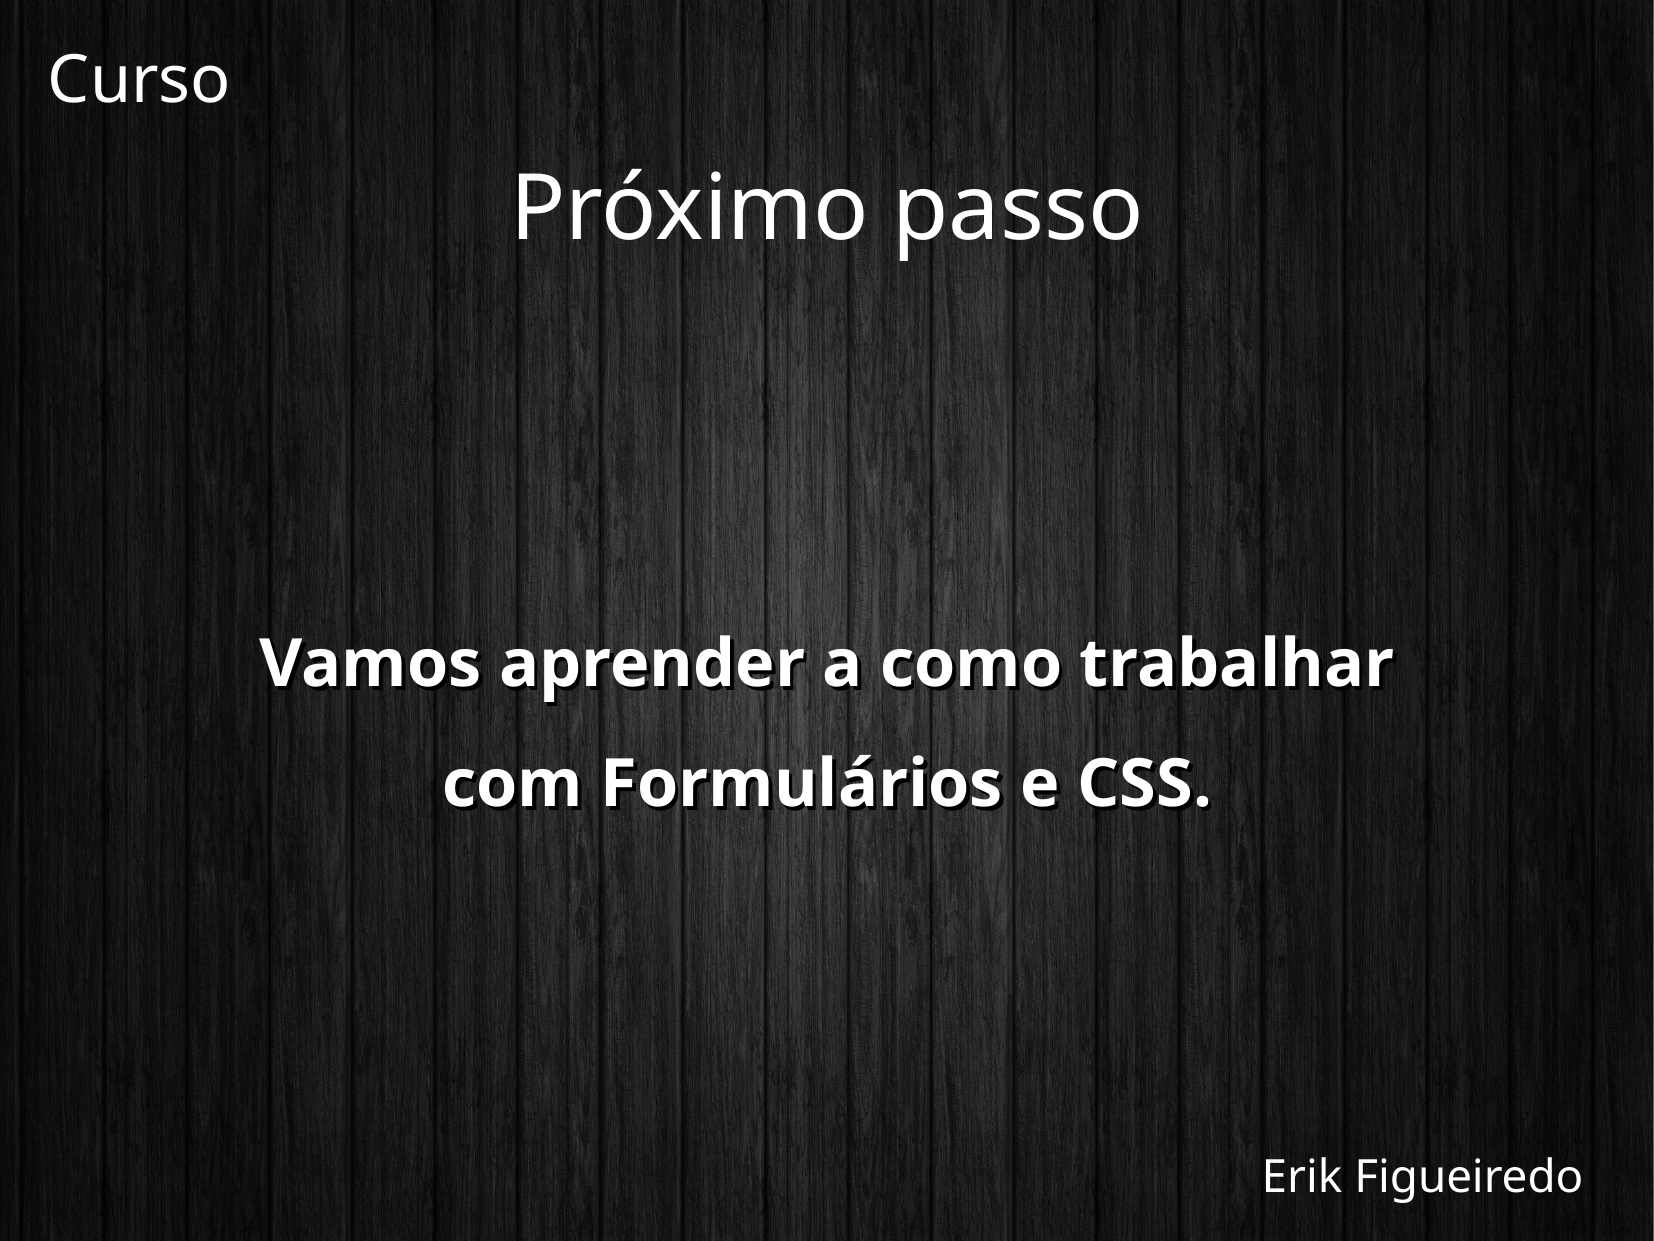

Curso
# Próximo passo
Vamos aprender a como trabalhar
com Formulários e CSS.
Erik Figueiredo